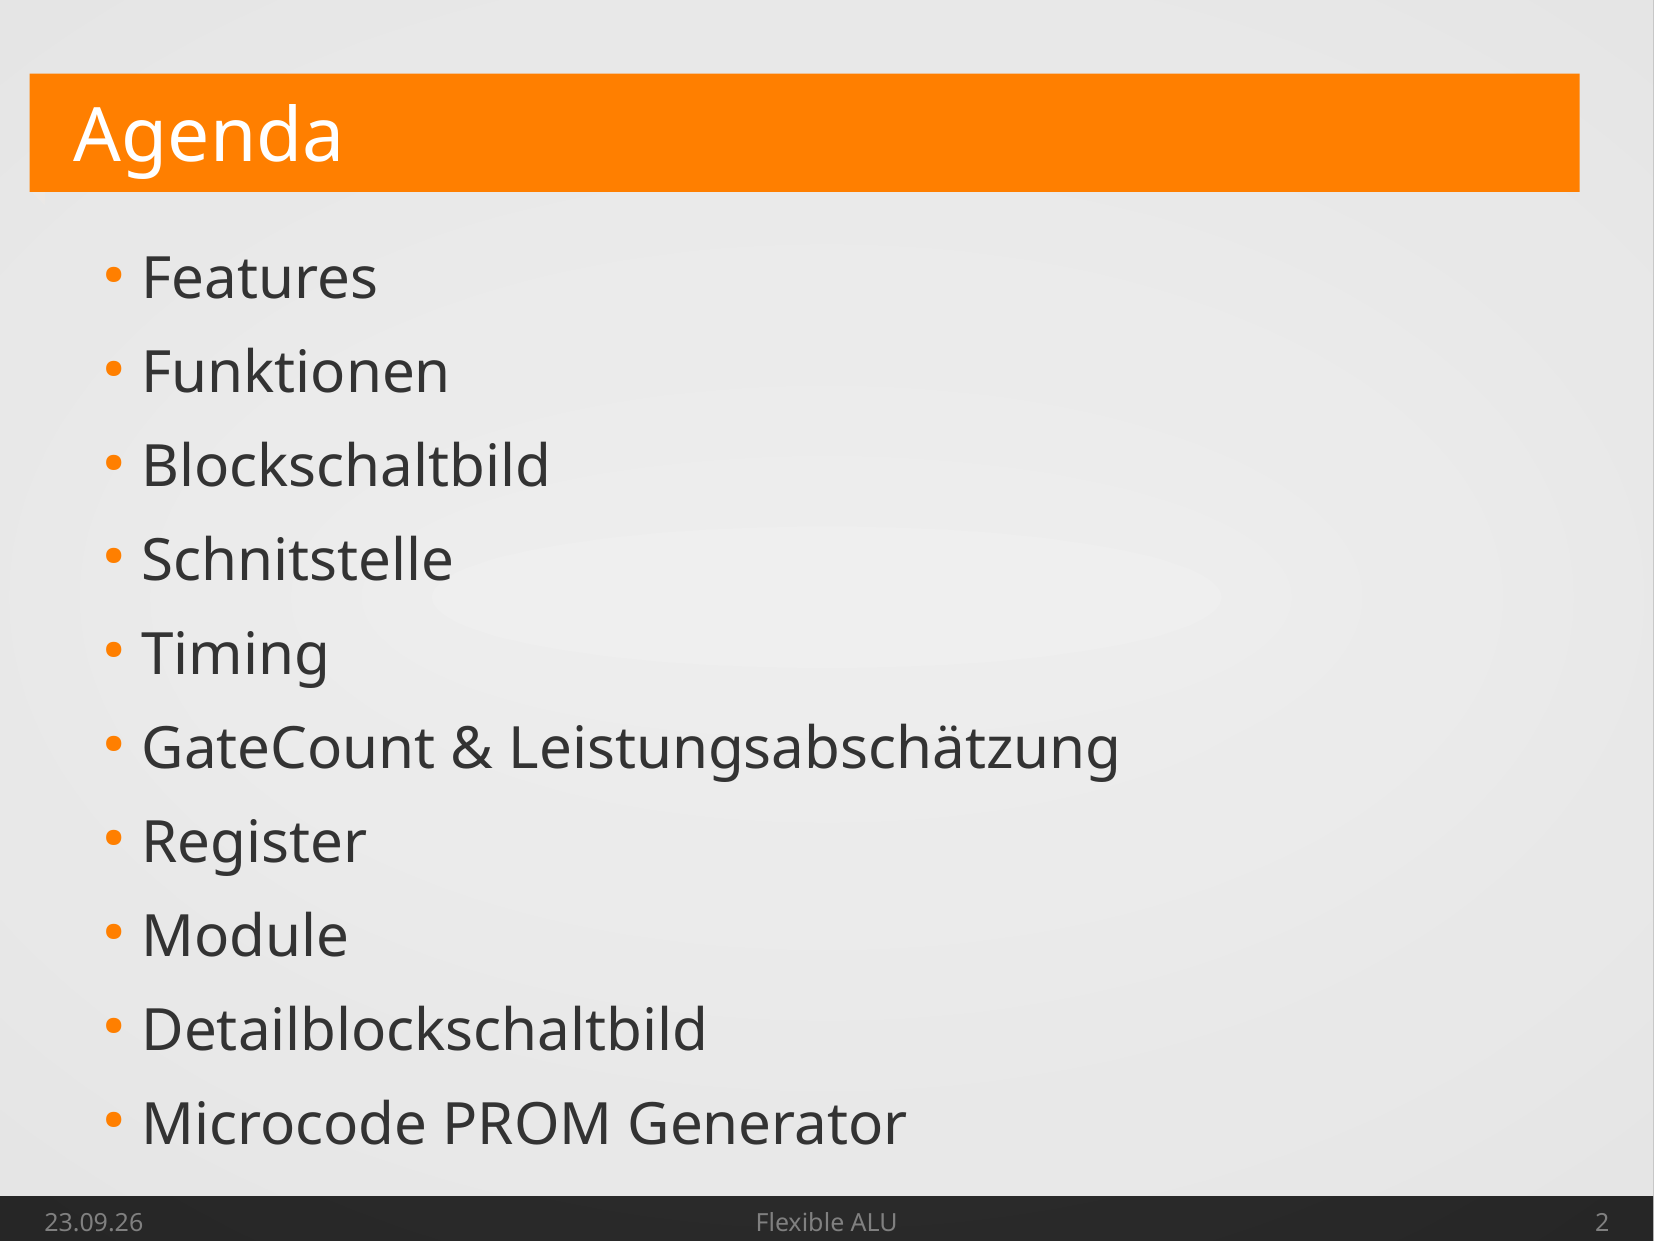

# Agenda
Features
Funktionen
Blockschaltbild
Schnitstelle
Timing
GateCount & Leistungsabschätzung
Register
Module
Detailblockschaltbild
Microcode PROM Generator
Flexible ALU
2